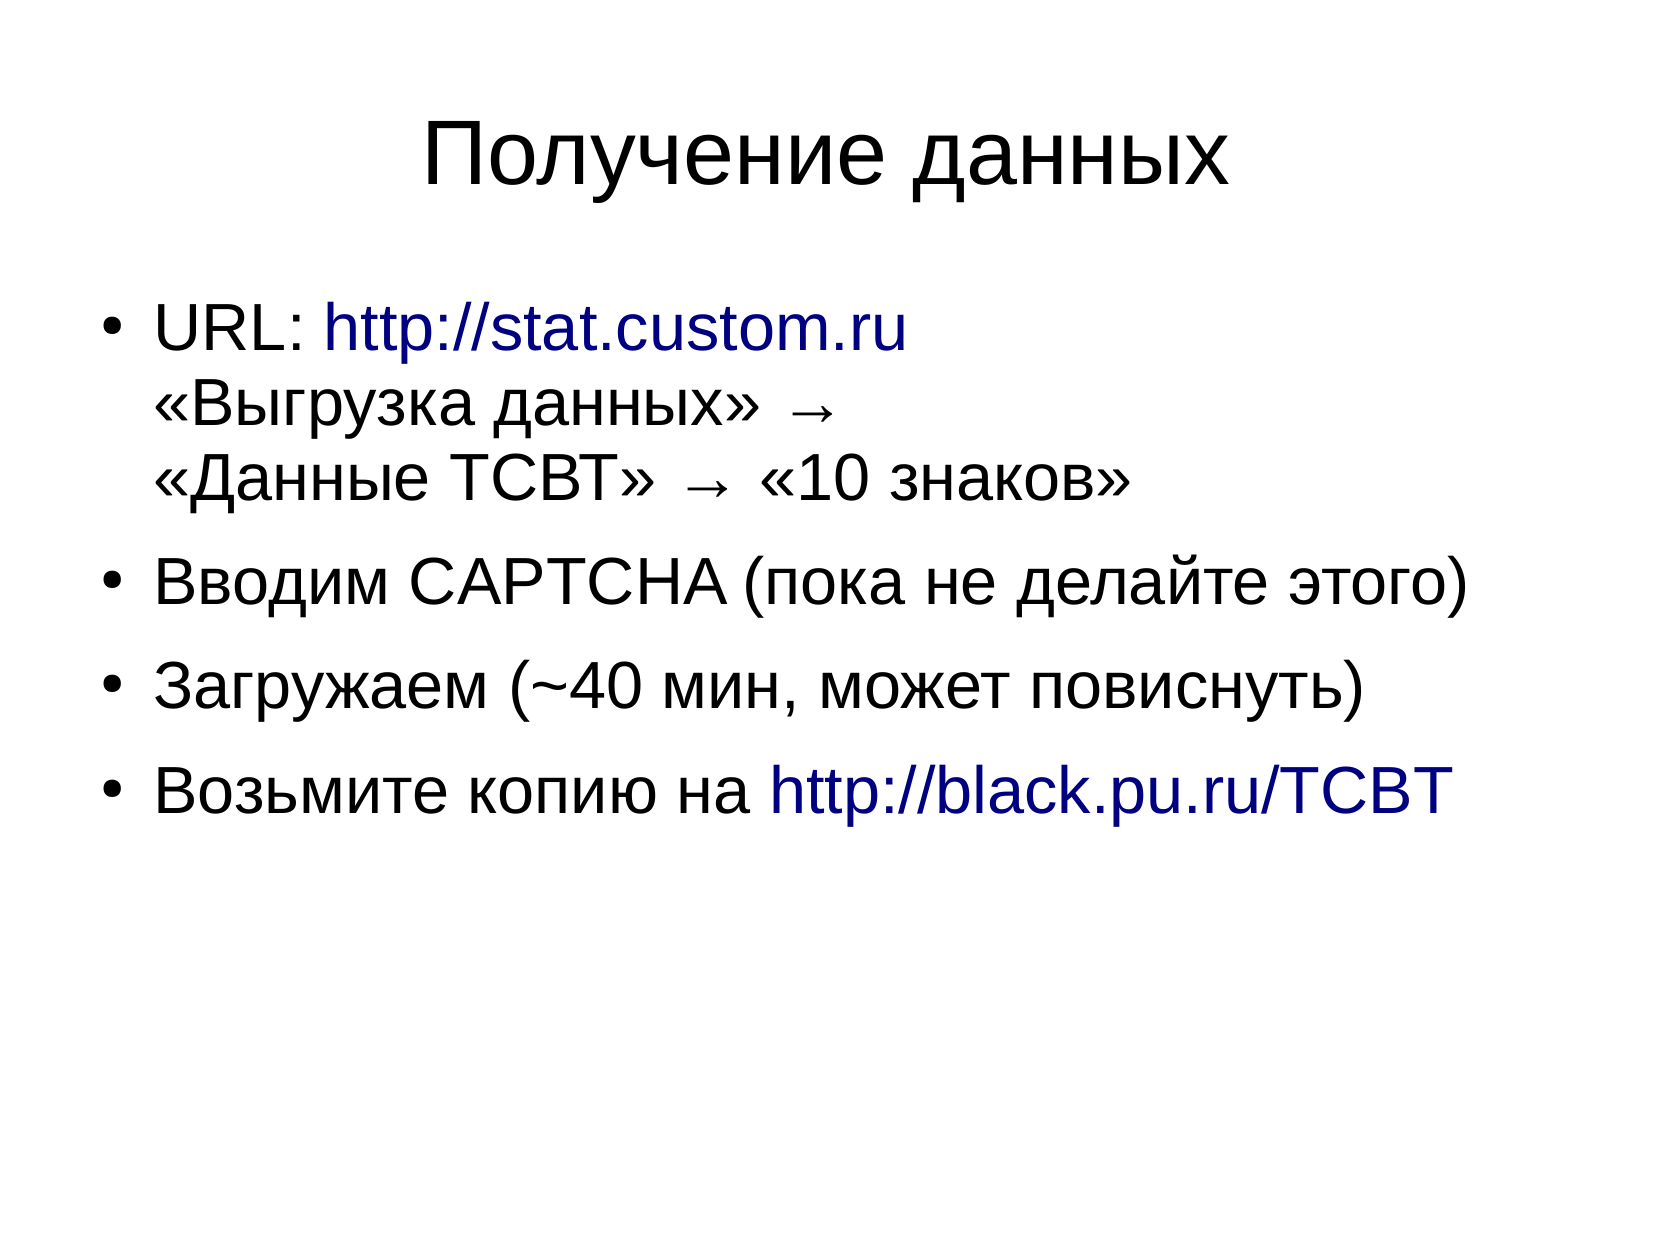

# Получение данных
URL: http://stat.custom.ru
«Выгрузка данных» →
«Данные ТСВТ» → «10 знаков»
Вводим CAPTCHA (пока не делайте этого)
Загружаем (~40 мин, может повиснуть)
Возьмите копию на http://black.pu.ru/TCBT